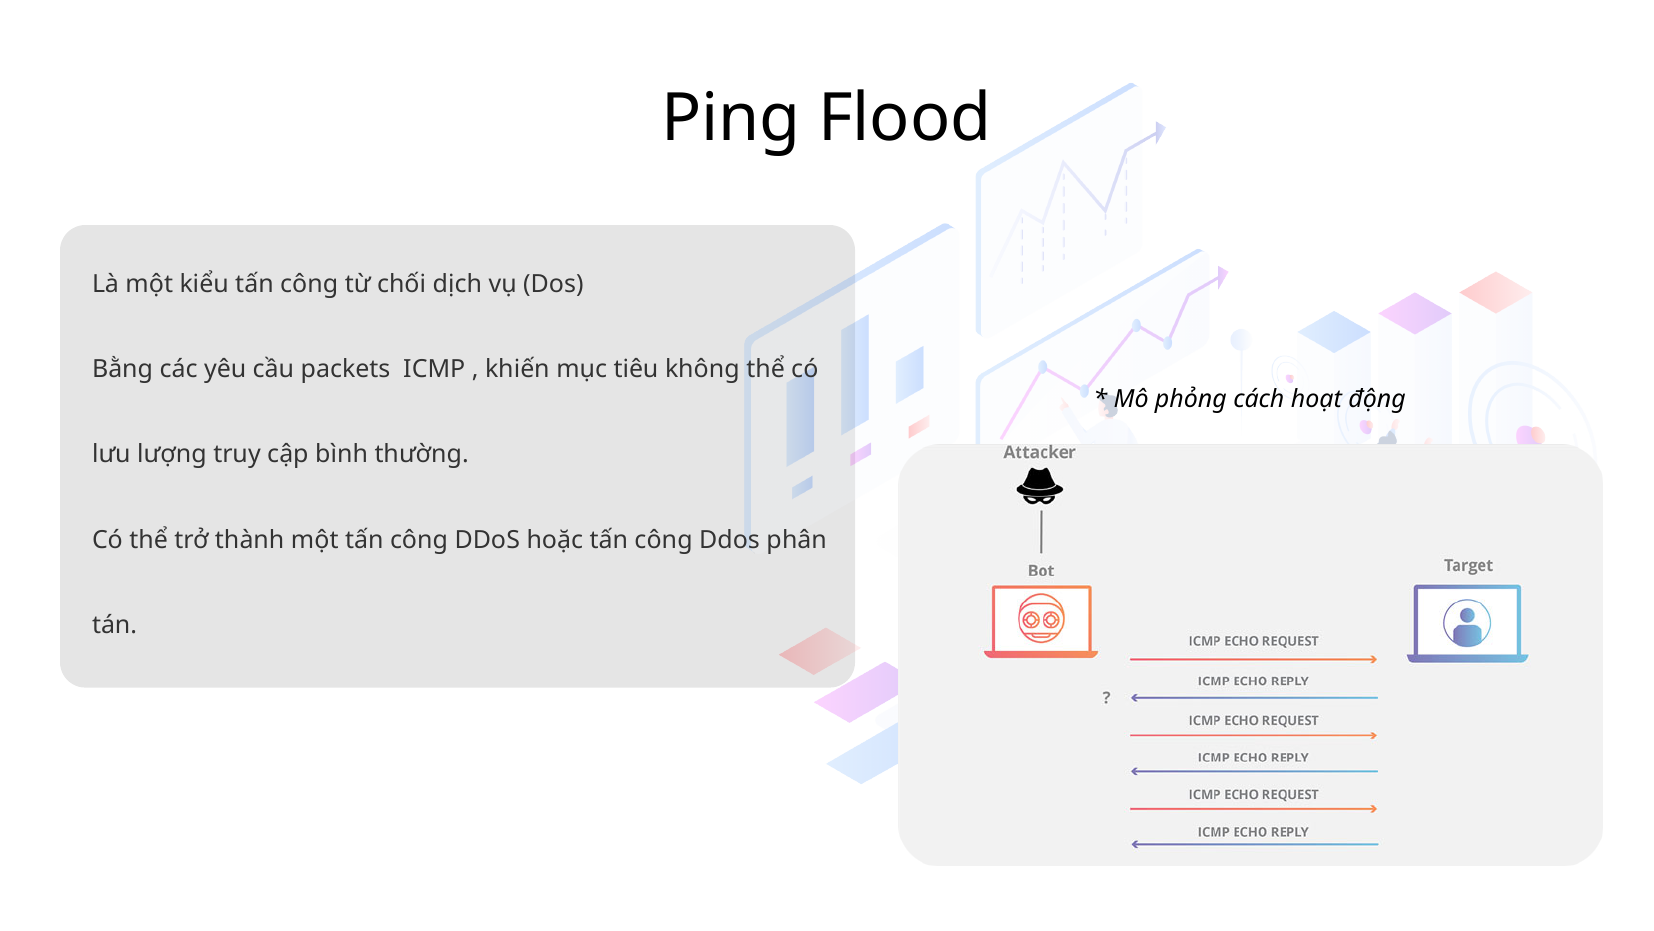

# Ping Flood
Là một kiểu tấn công từ chối dịch vụ (Dos)
Bằng các yêu cầu packets  ICMP , khiến mục tiêu không thể có lưu lượng truy cập bình thường.
Có thể trở thành một tấn công DDoS hoặc tấn công Ddos phân tán.
* Mô phỏng cách hoạt động